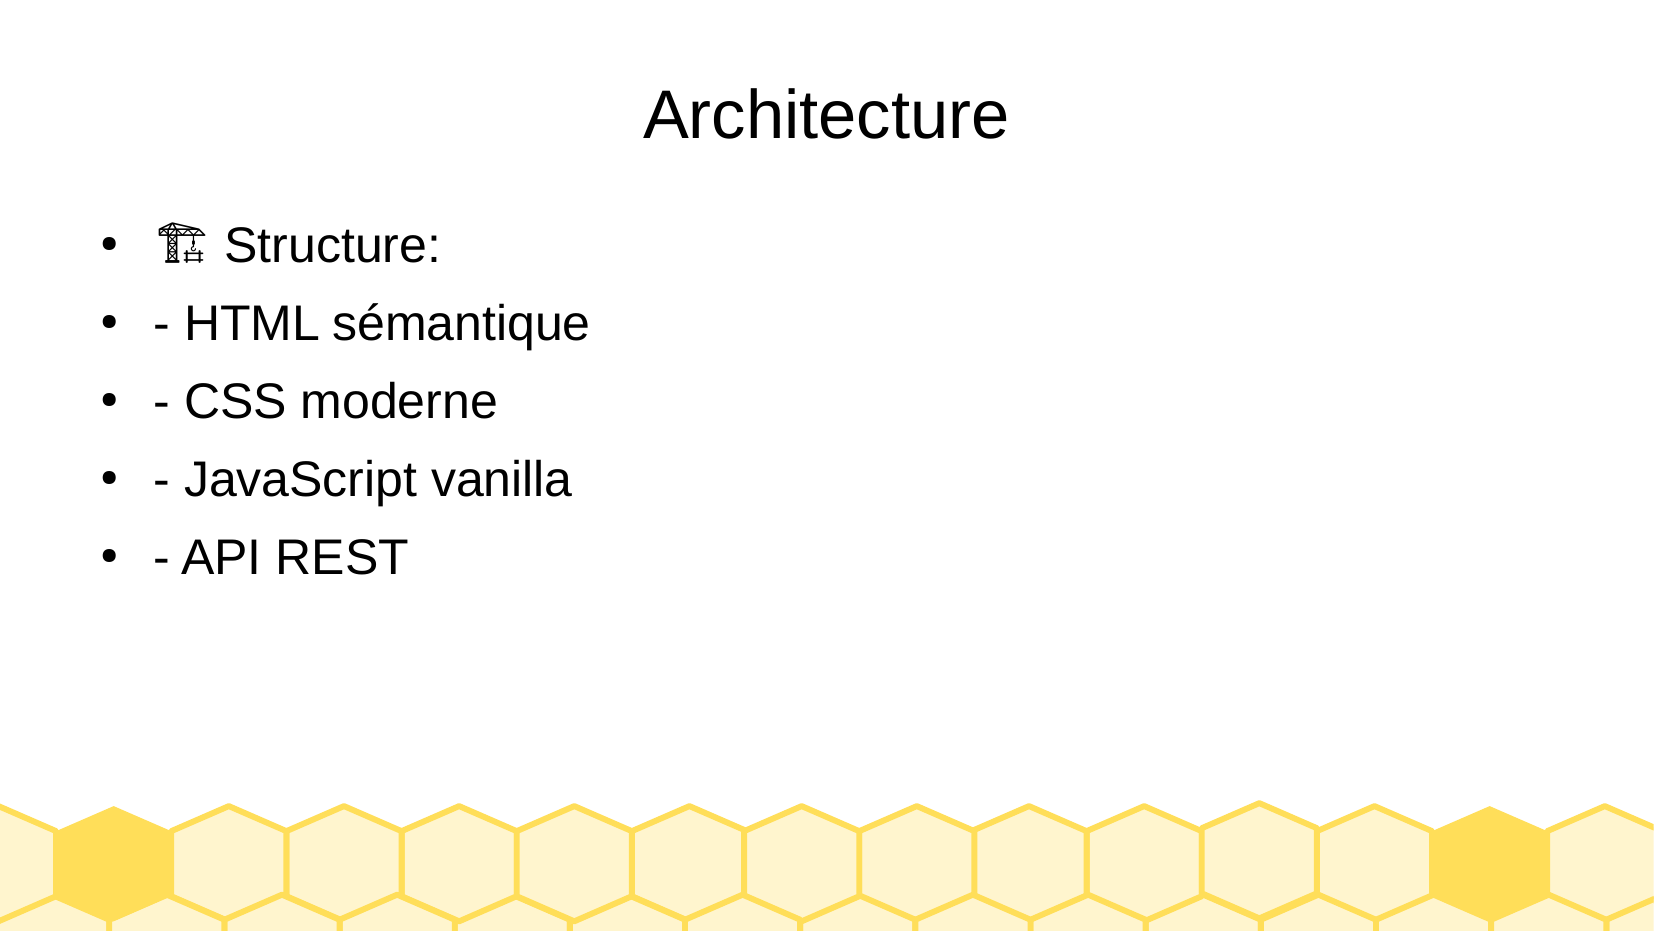

# Architecture
🏗 Structure:
- HTML sémantique
- CSS moderne
- JavaScript vanilla
- API REST